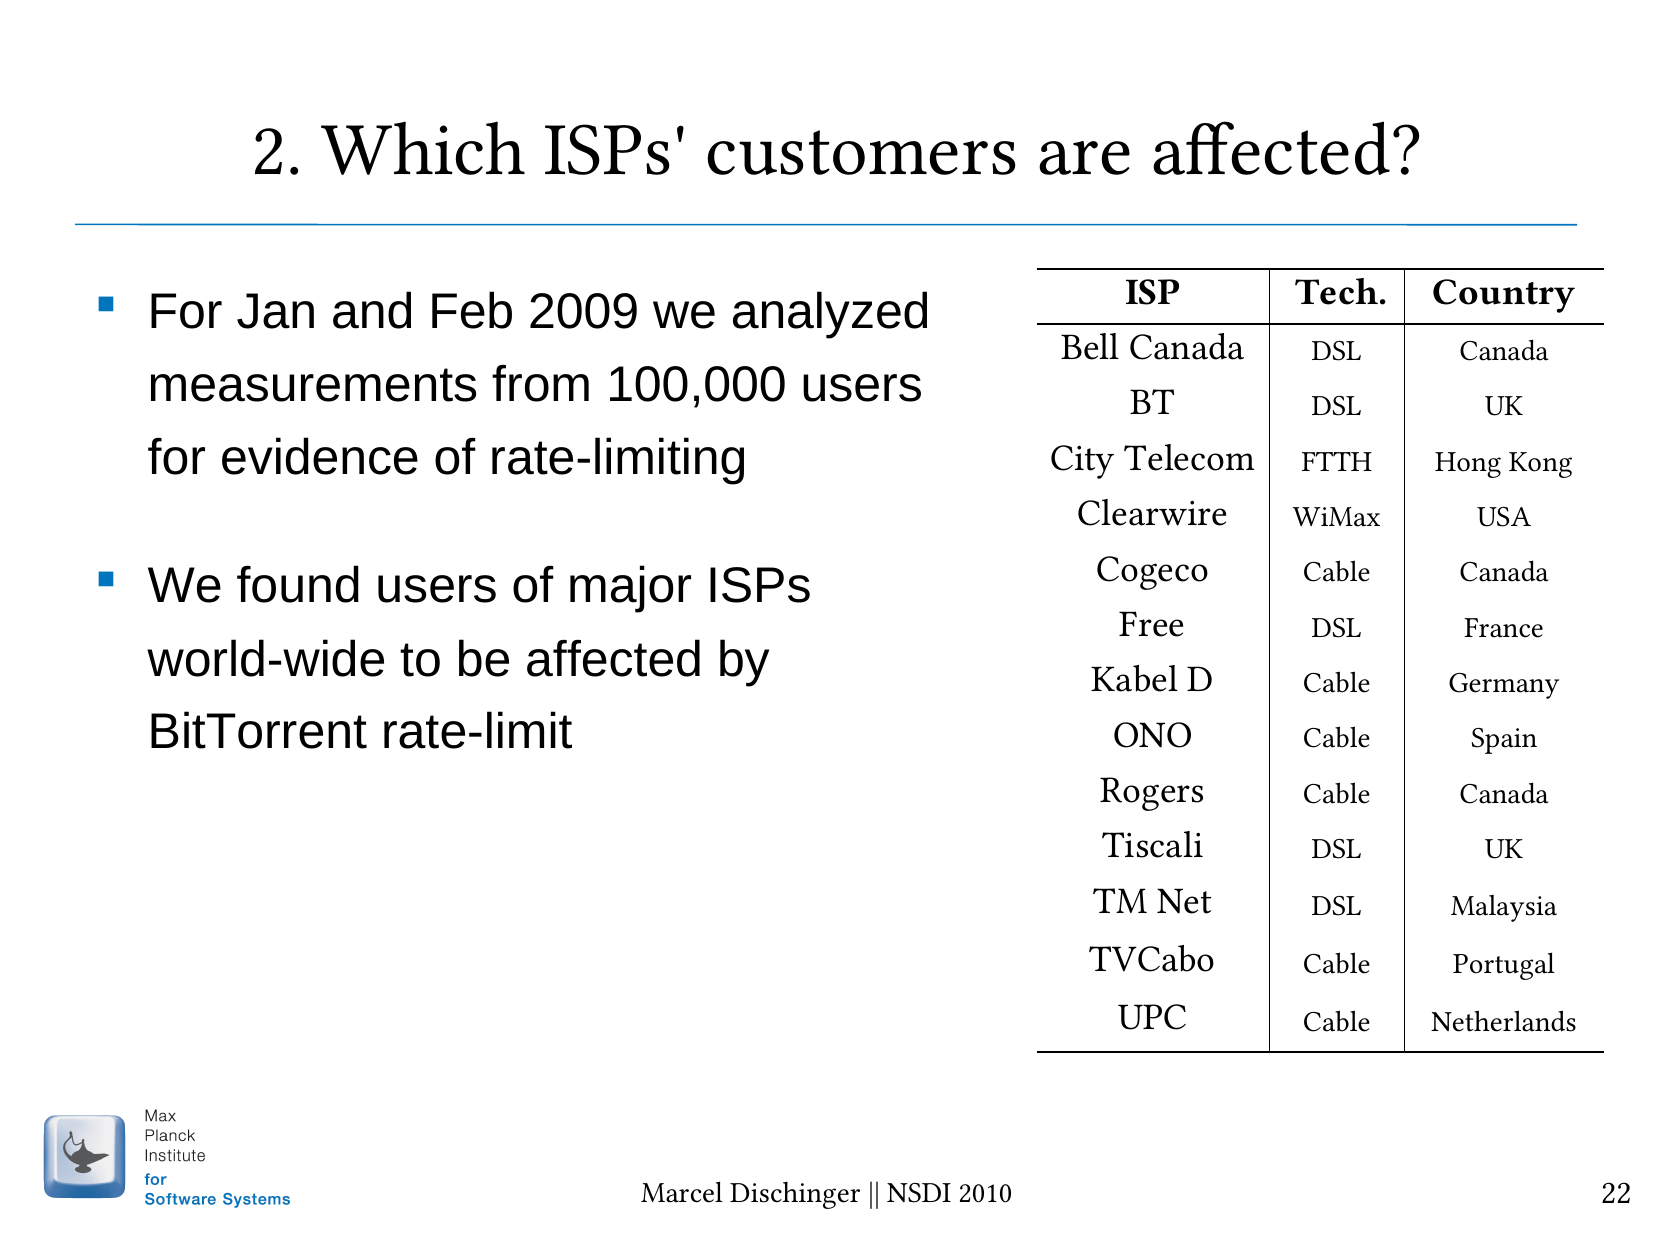

# 2. Which ISPs' customers are affected?
For Jan and Feb 2009 we analyzed measurements from 100,000 users for evidence of rate-limiting
We found users of major ISPs
world-wide to be affected by BitTorrent rate-limit
| ISP | Tech. | Country |
| --- | --- | --- |
| Bell Canada | DSL | Canada |
| BT | DSL | UK |
| City Telecom | FTTH | Hong Kong |
| Clearwire | WiMax | USA |
| Cogeco | Cable | Canada |
| Free | DSL | France |
| Kabel D | Cable | Germany |
| ONO | Cable | Spain |
| Rogers | Cable | Canada |
| Tiscali | DSL | UK |
| TM Net | DSL | Malaysia |
| TVCabo | Cable | Portugal |
| UPC | Cable | Netherlands |